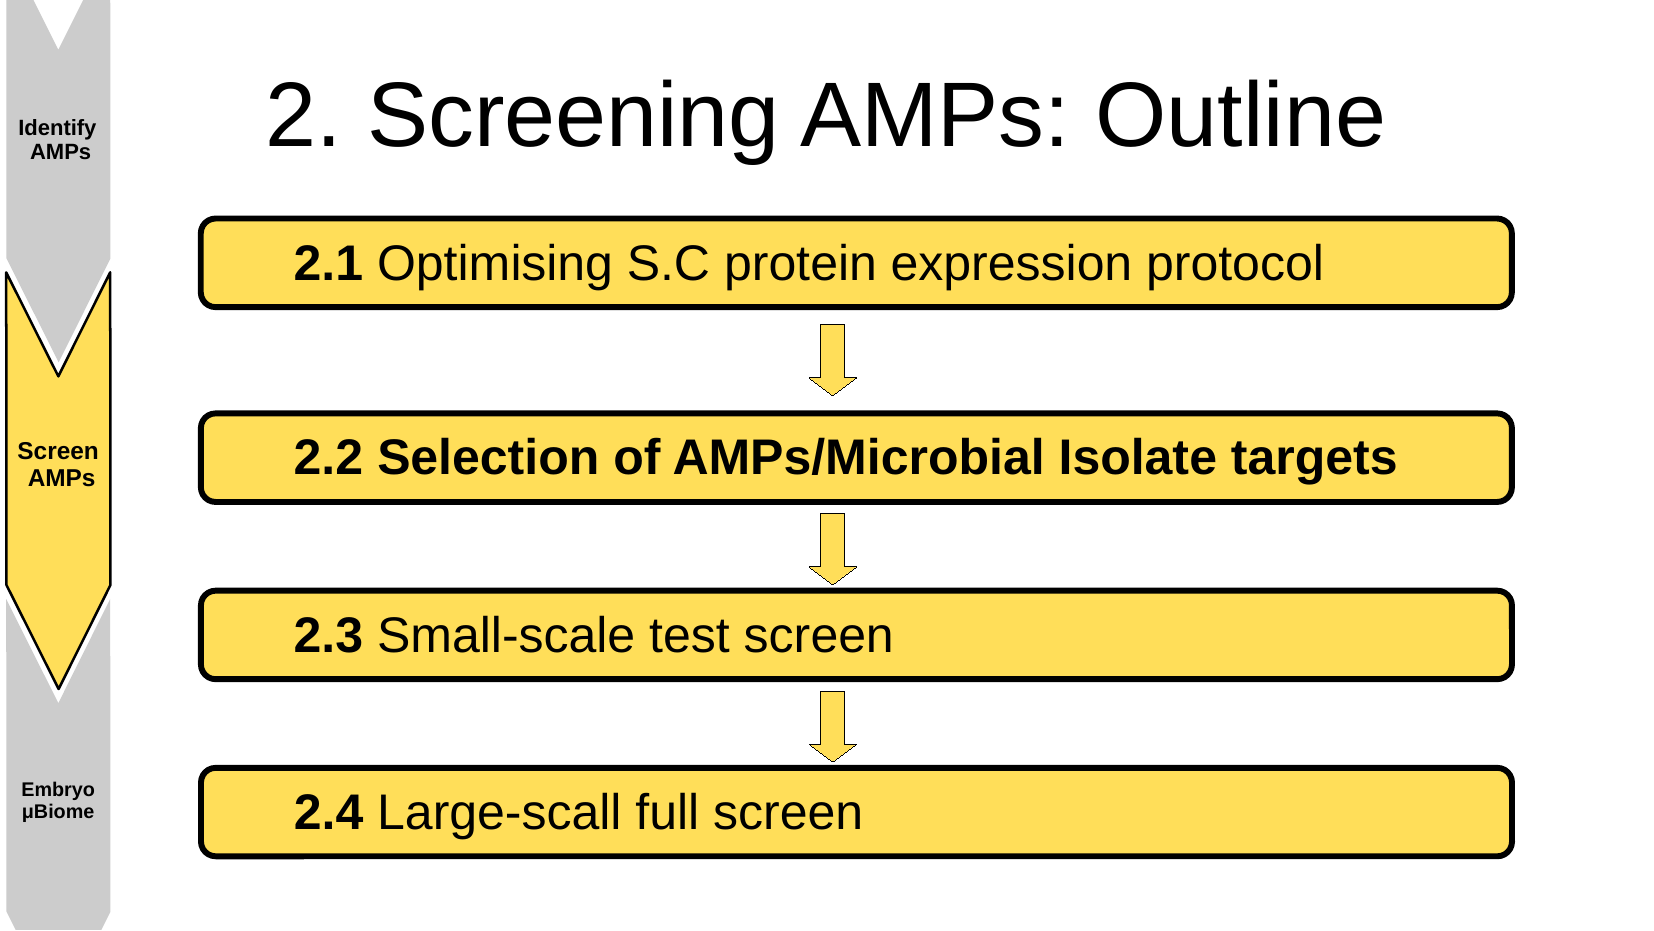

# 2. Screening AMPs: Outline
2.1 Optimising S.C protein expression protocol
2.2 Selection of AMPs/Microbial Isolate targets
2.3 Small-scale test screen
2.4 Large-scall full screen